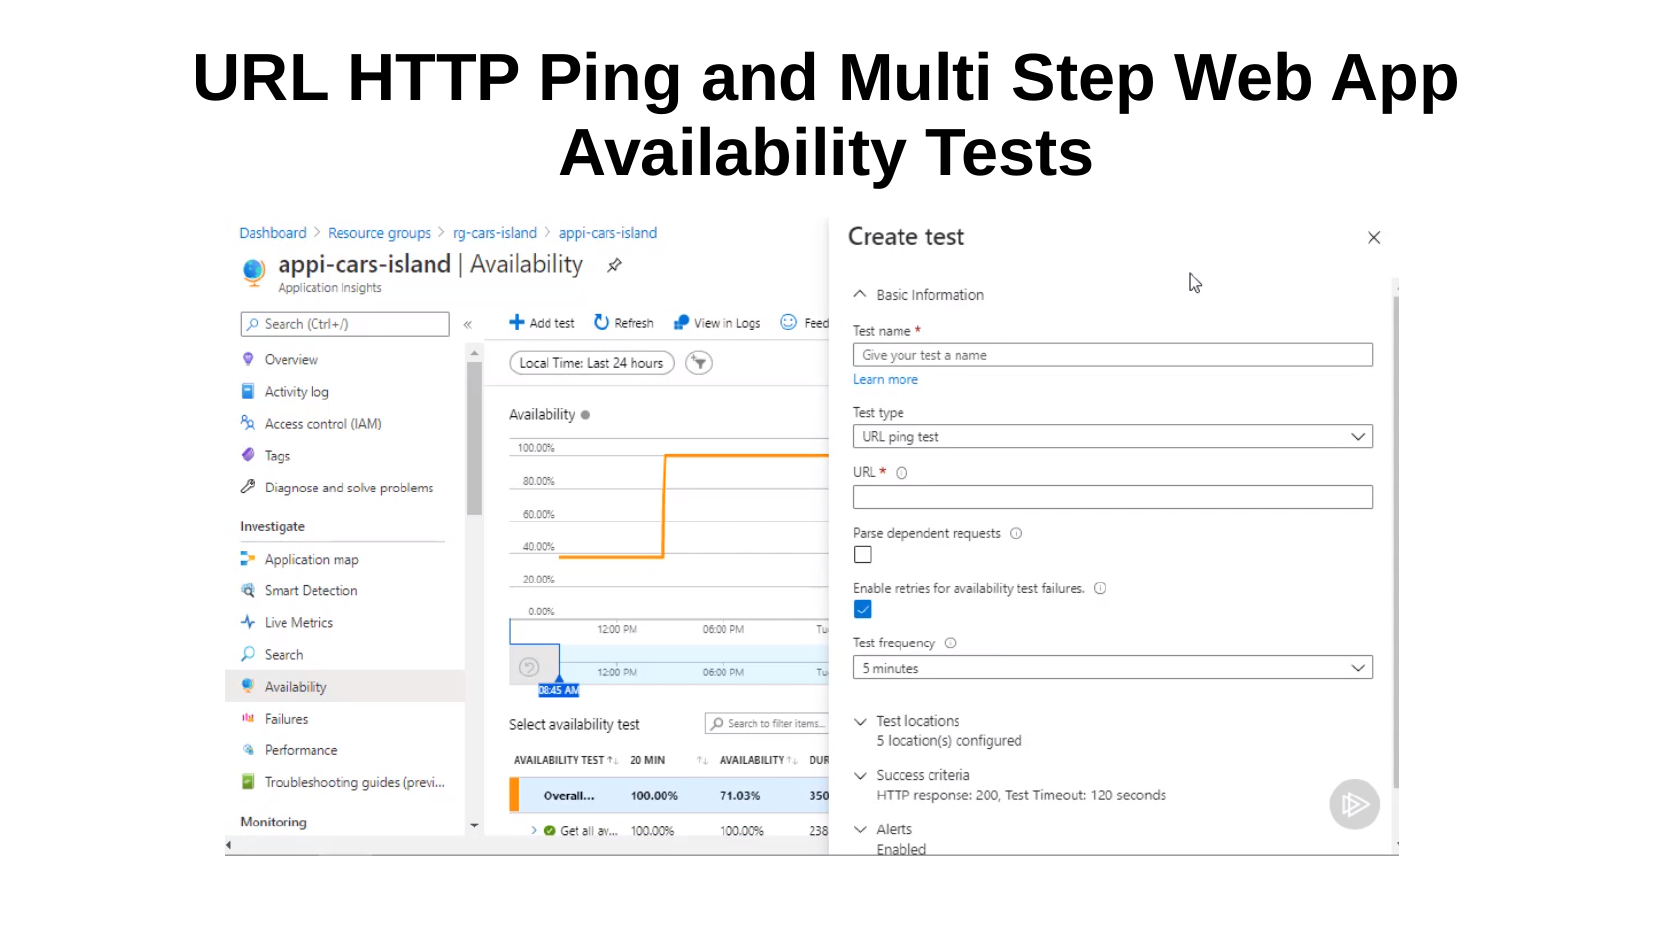

# URL HTTP Ping and Multi Step Web App Availability Tests